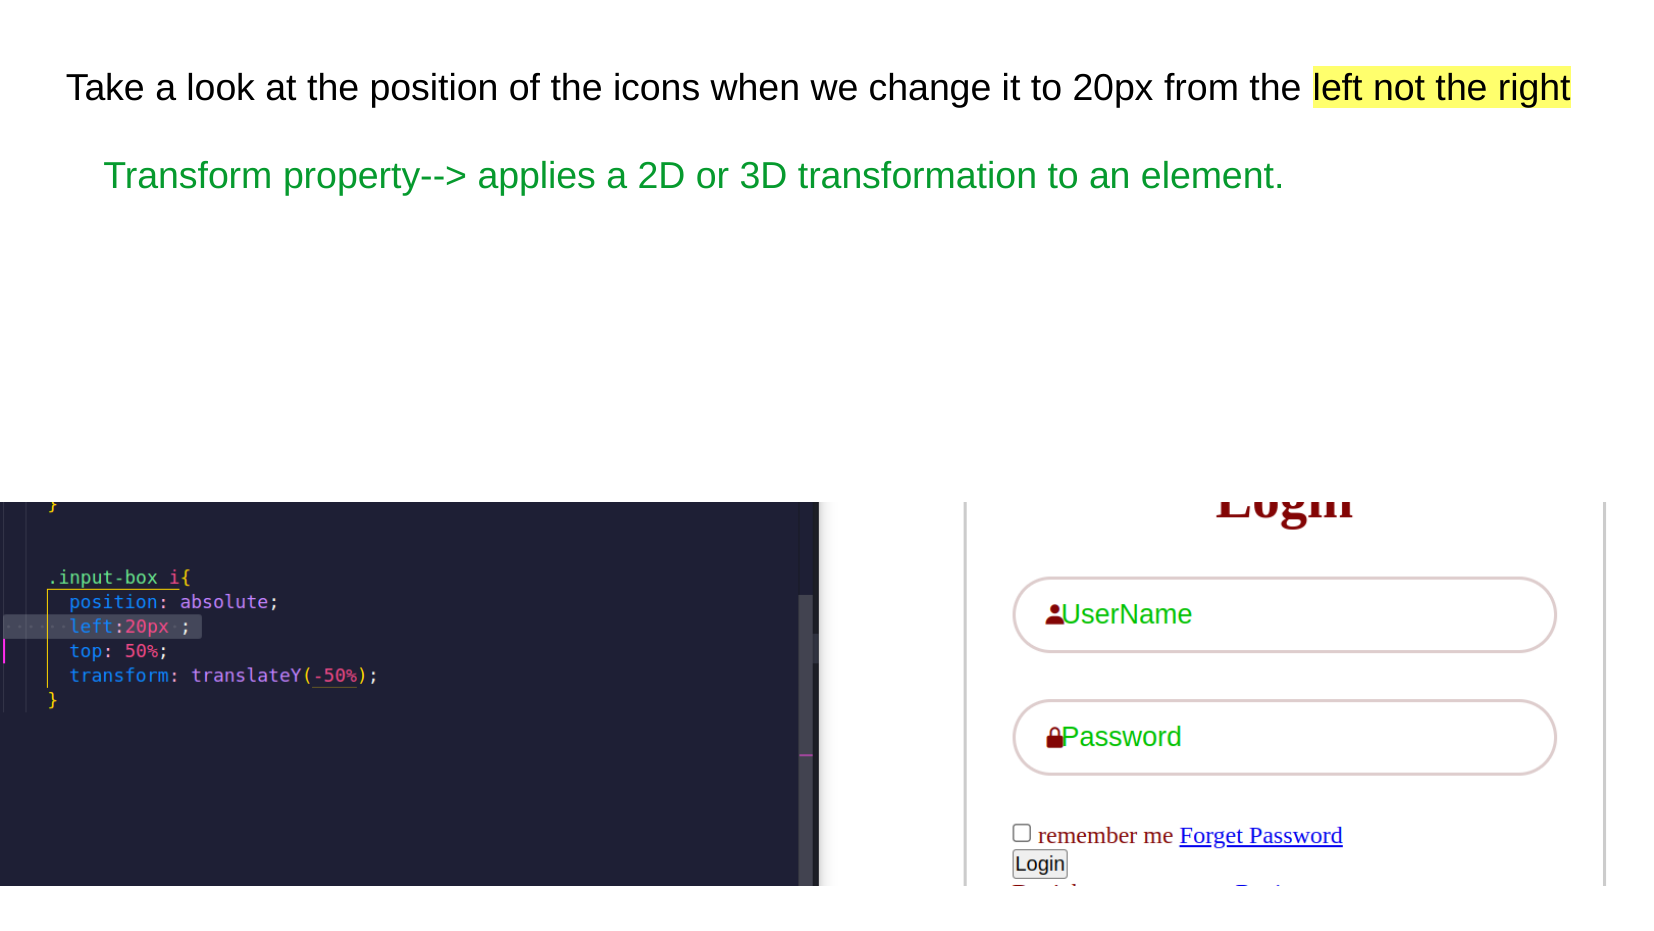

Take a look at the position of the icons when we change it to 20px from the left not the right
Transform property--> applies a 2D or 3D transformation to an element.